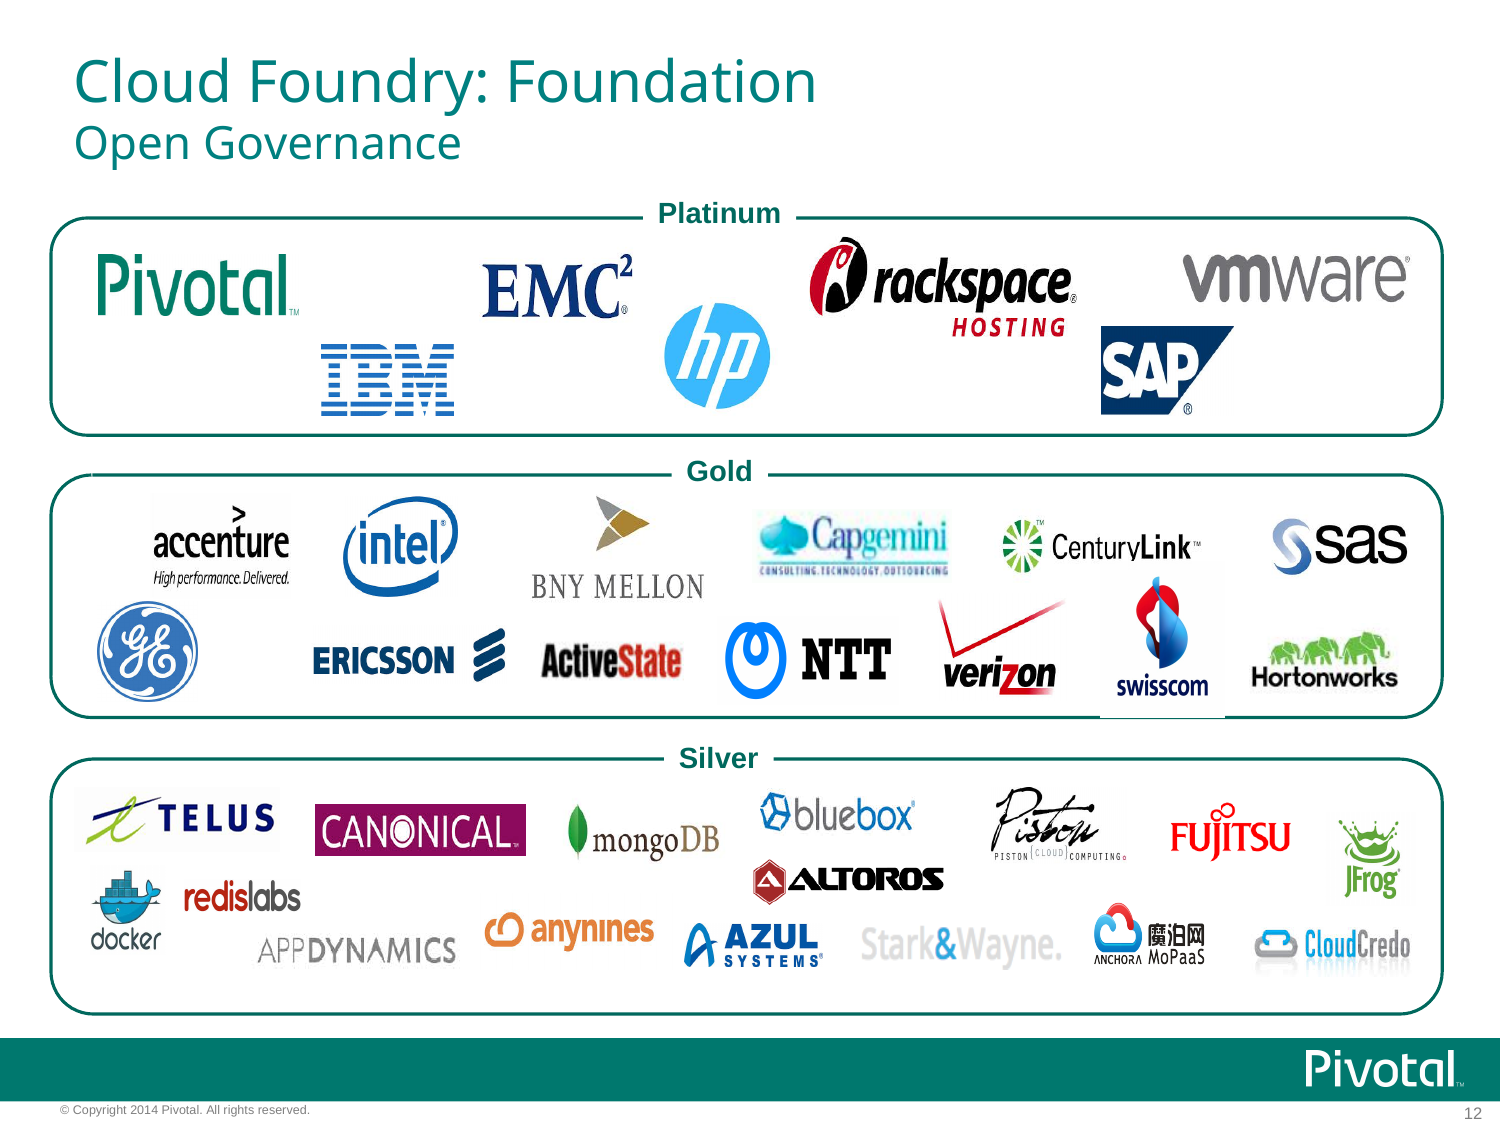

# Cloud Foundry: Foundation Open Governance
Platinum
Gold
Silver